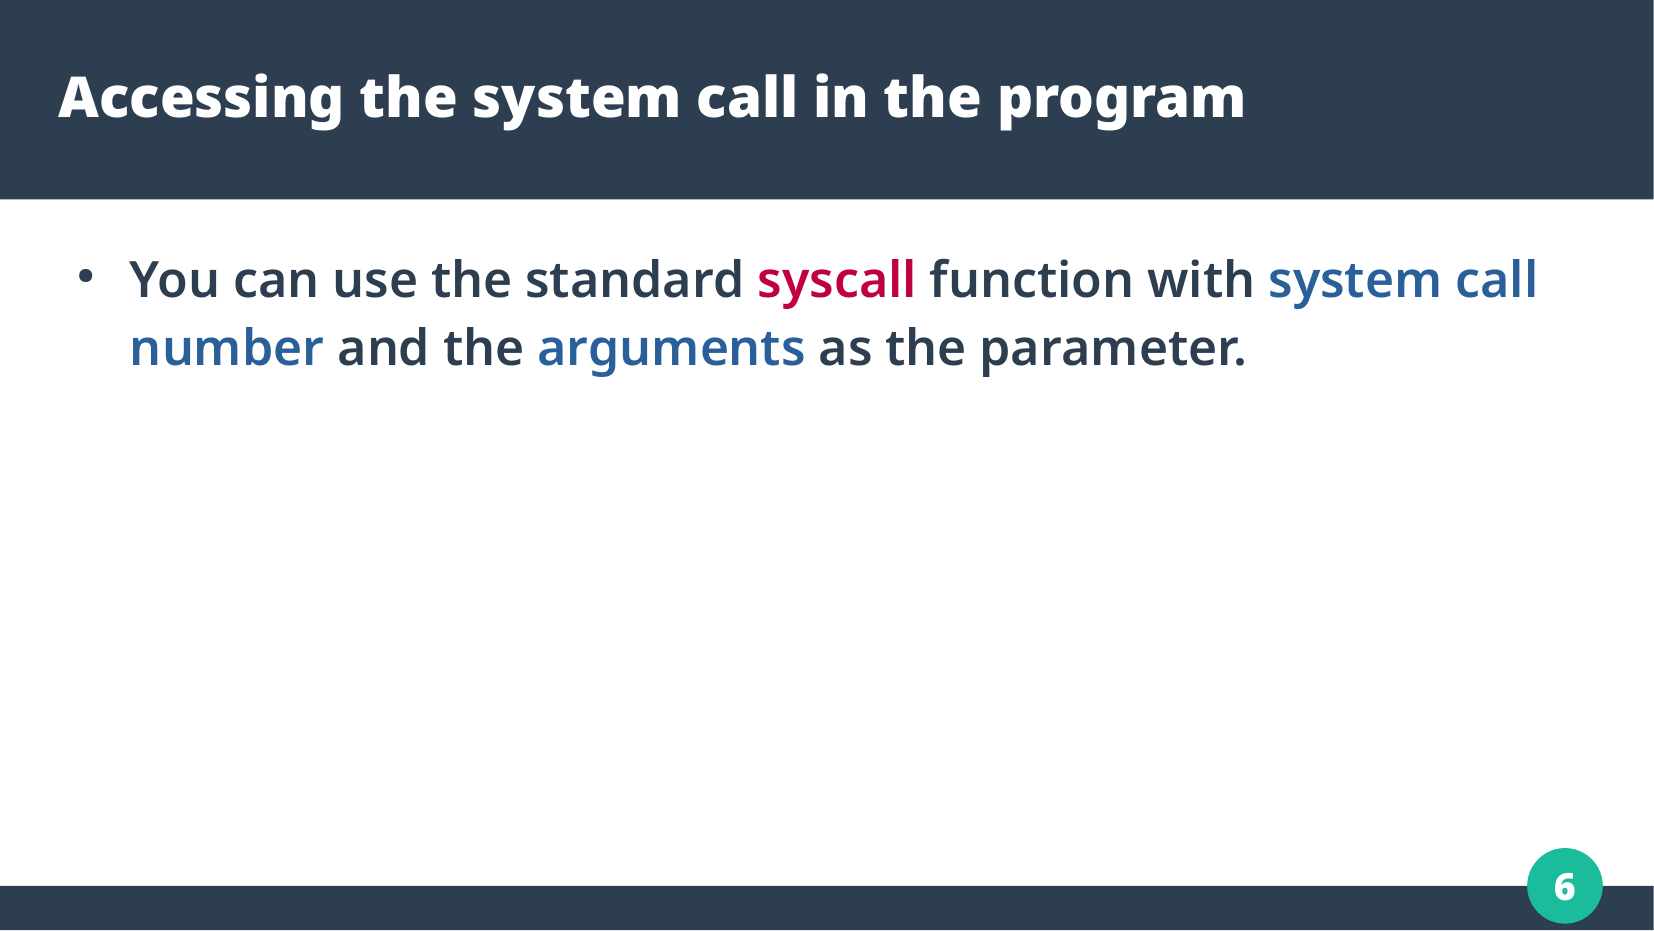

# Accessing the system call in the program
You can use the standard syscall function with system call number and the arguments as the parameter.